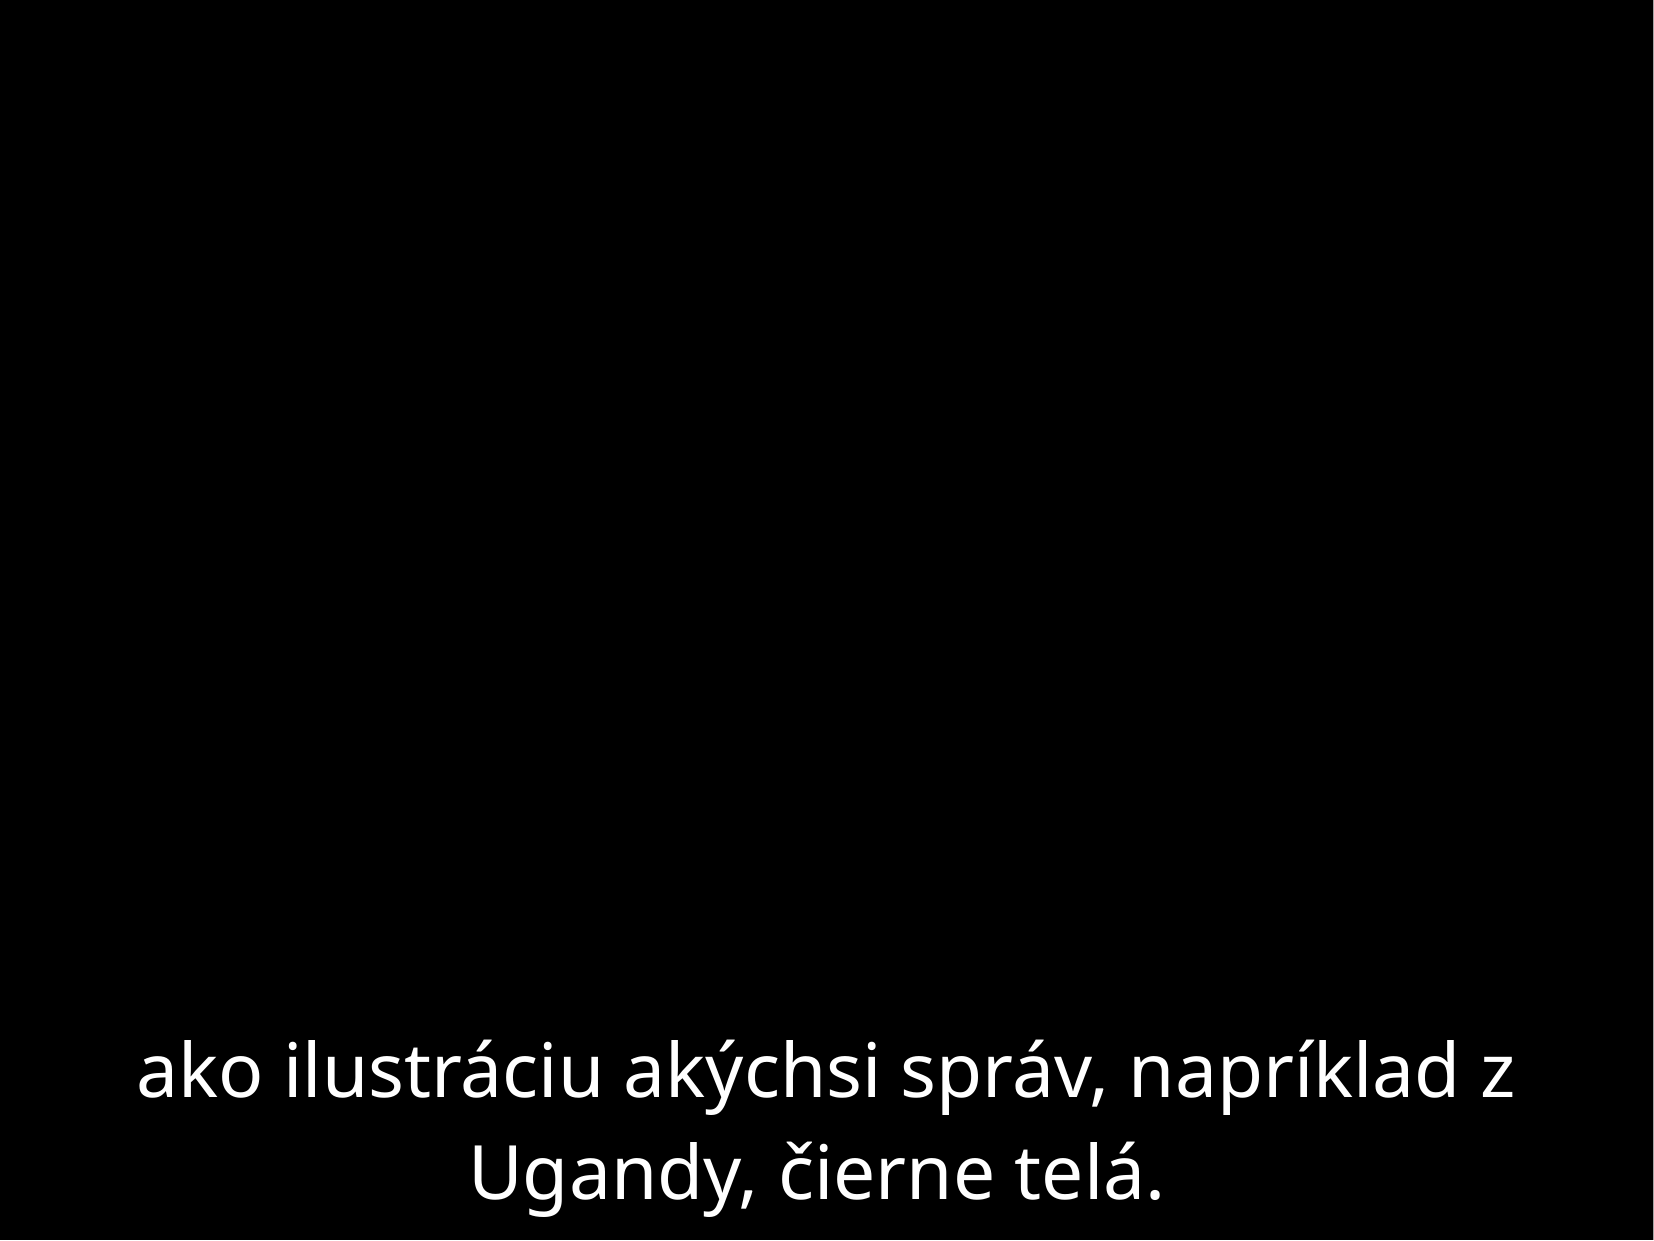

# ako ilustráciu akýchsi správ, napríklad z Ugandy, čierne telá.